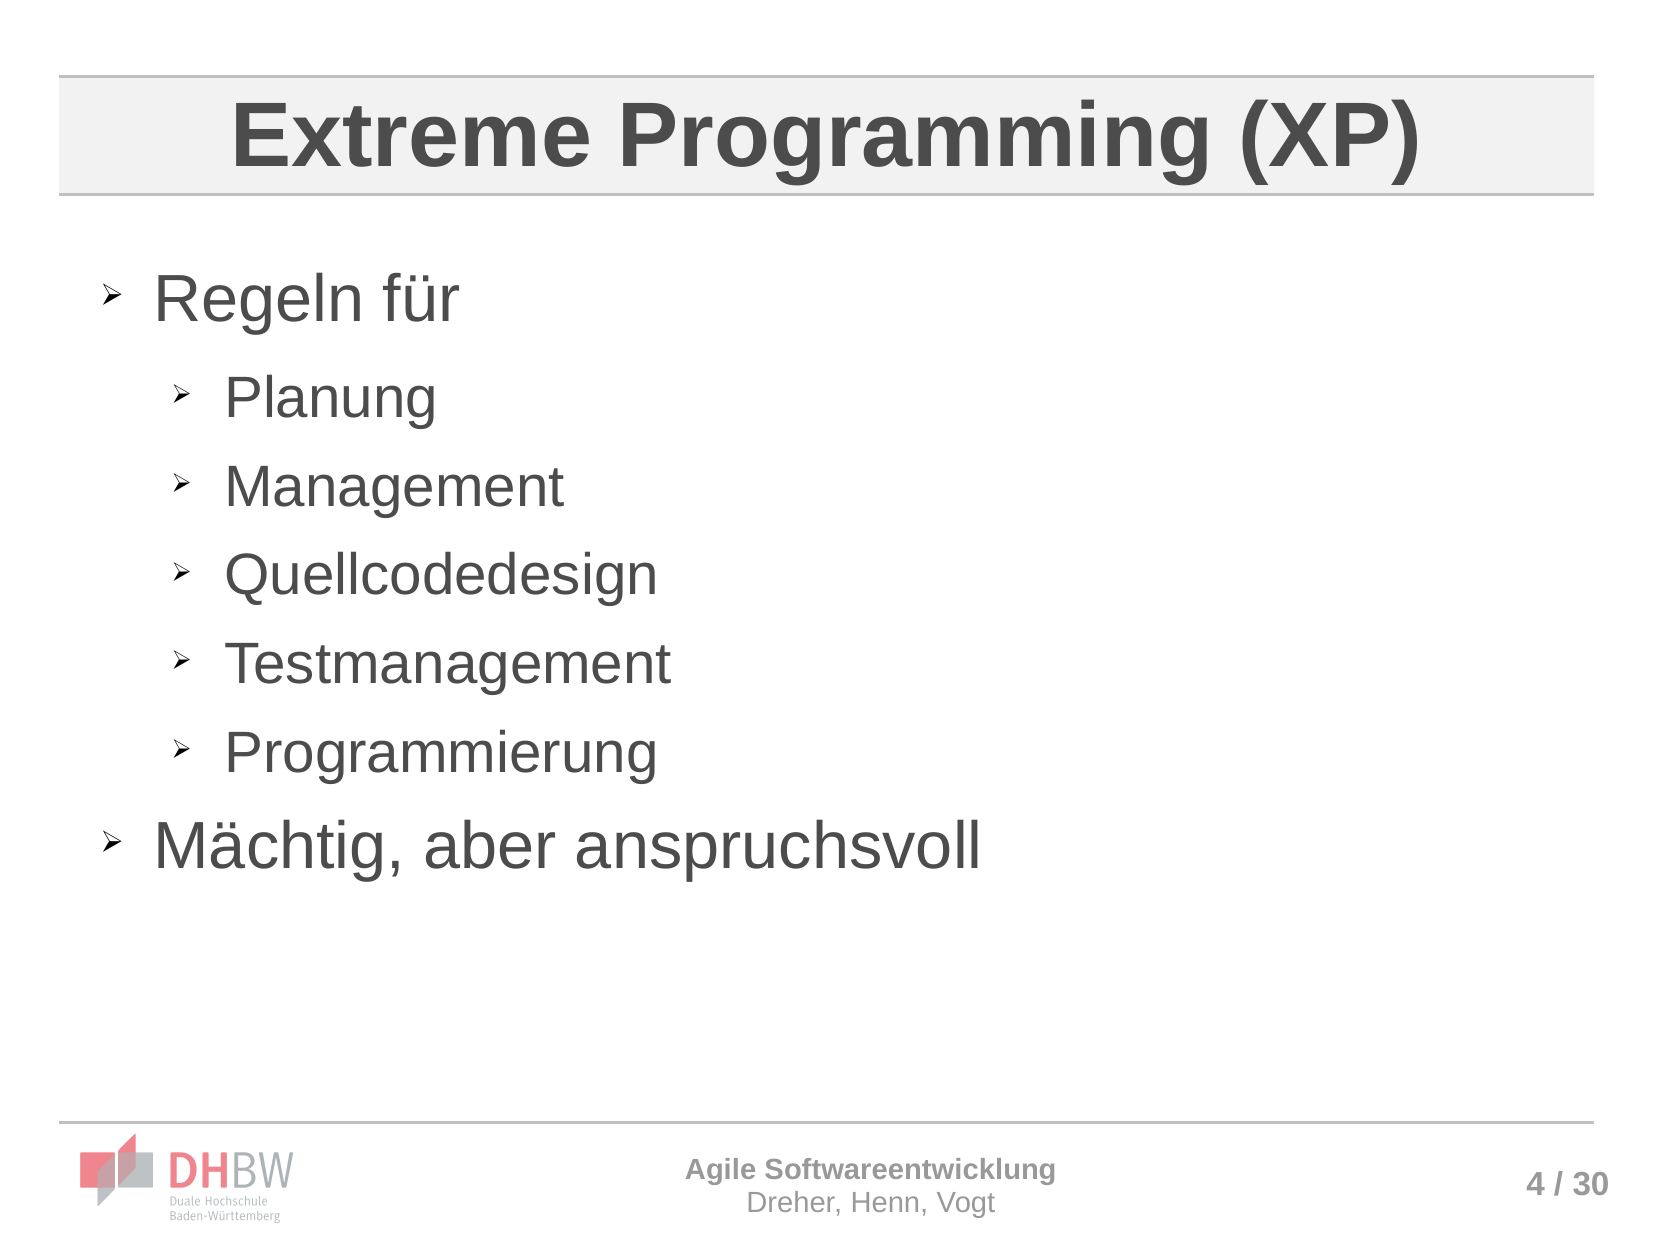

# Extreme Programming (XP)
Regeln für
Planung
Management
Quellcodedesign
Testmanagement
Programmierung
Mächtig, aber anspruchsvoll